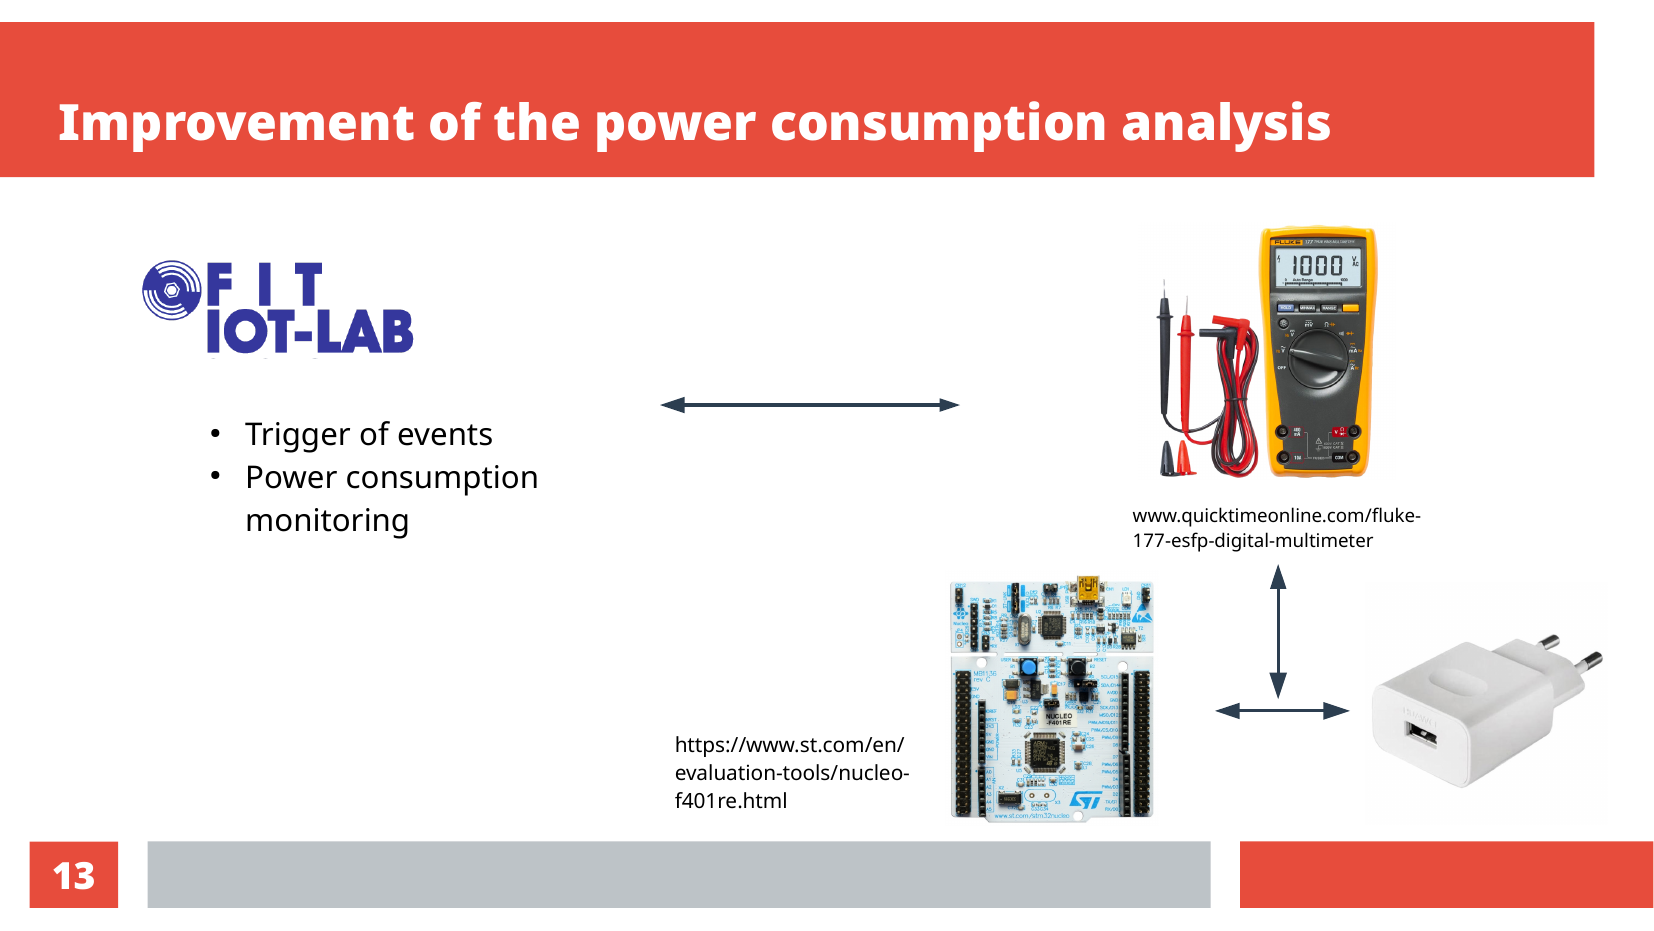

# Improvement of the power consumption analysis
Trigger of events
Power consumption monitoring
www.quicktimeonline.com/fluke-177-esfp-digital-multimeter
https://www.st.com/en/evaluation-tools/nucleo-f401re.html
13